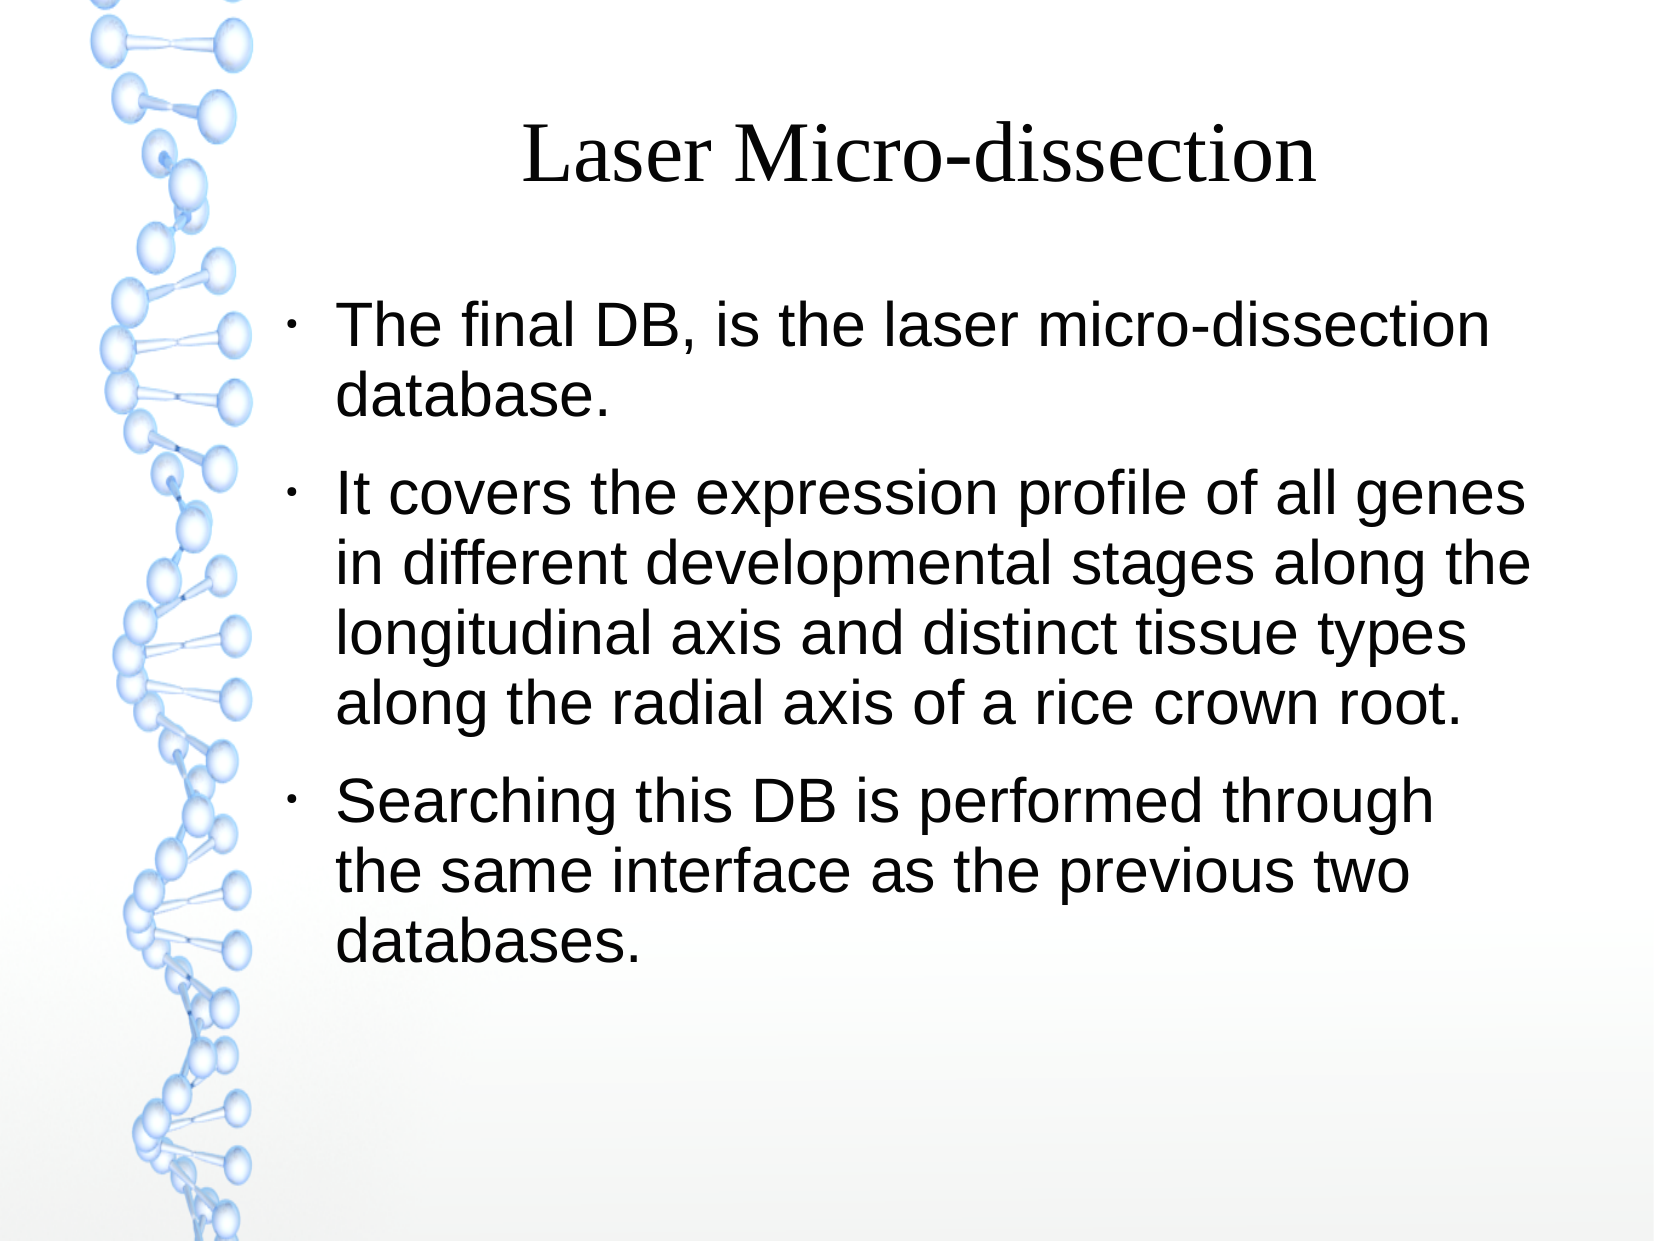

# Laser Micro-dissection
The final DB, is the laser micro-dissection database.
It covers the expression profile of all genes in different developmental stages along the longitudinal axis and distinct tissue types along the radial axis of a rice crown root.
Searching this DB is performed through the same interface as the previous two databases.